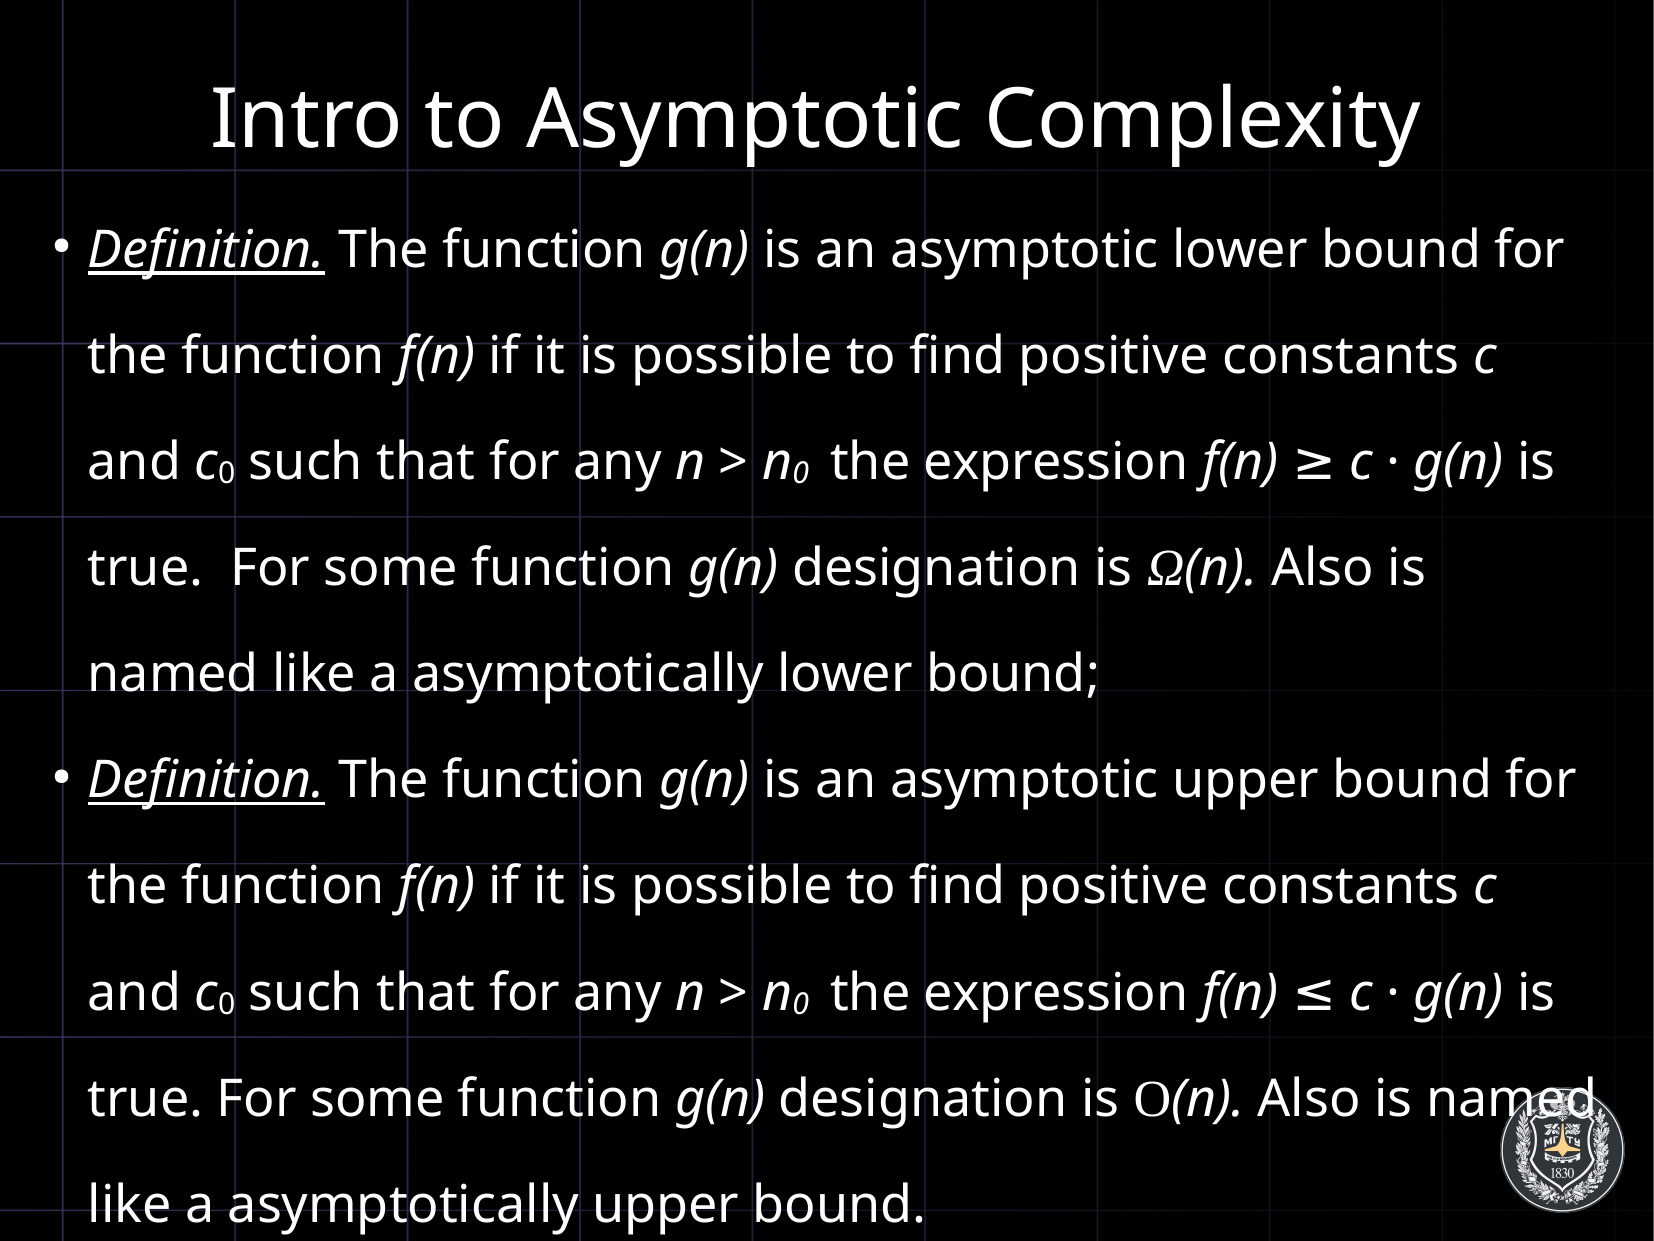

# Intro to Asymptotic Complexity
Definition. The function g(n) is an asymptotic lower bound for the function f(n) if it is possible to find positive constants c and c0 such that for any n > n0 the expression f(n) ≥ c · g(n) is true. For some function g(n) designation is Ω(n). Also is named like a asymptotically lower bound;
Definition. The function g(n) is an asymptotic upper bound for the function f(n) if it is possible to find positive constants c and c0 such that for any n > n0 the expression f(n) ≤ c · g(n) is true. For some function g(n) designation is O(n). Also is named like a asymptotically upper bound.